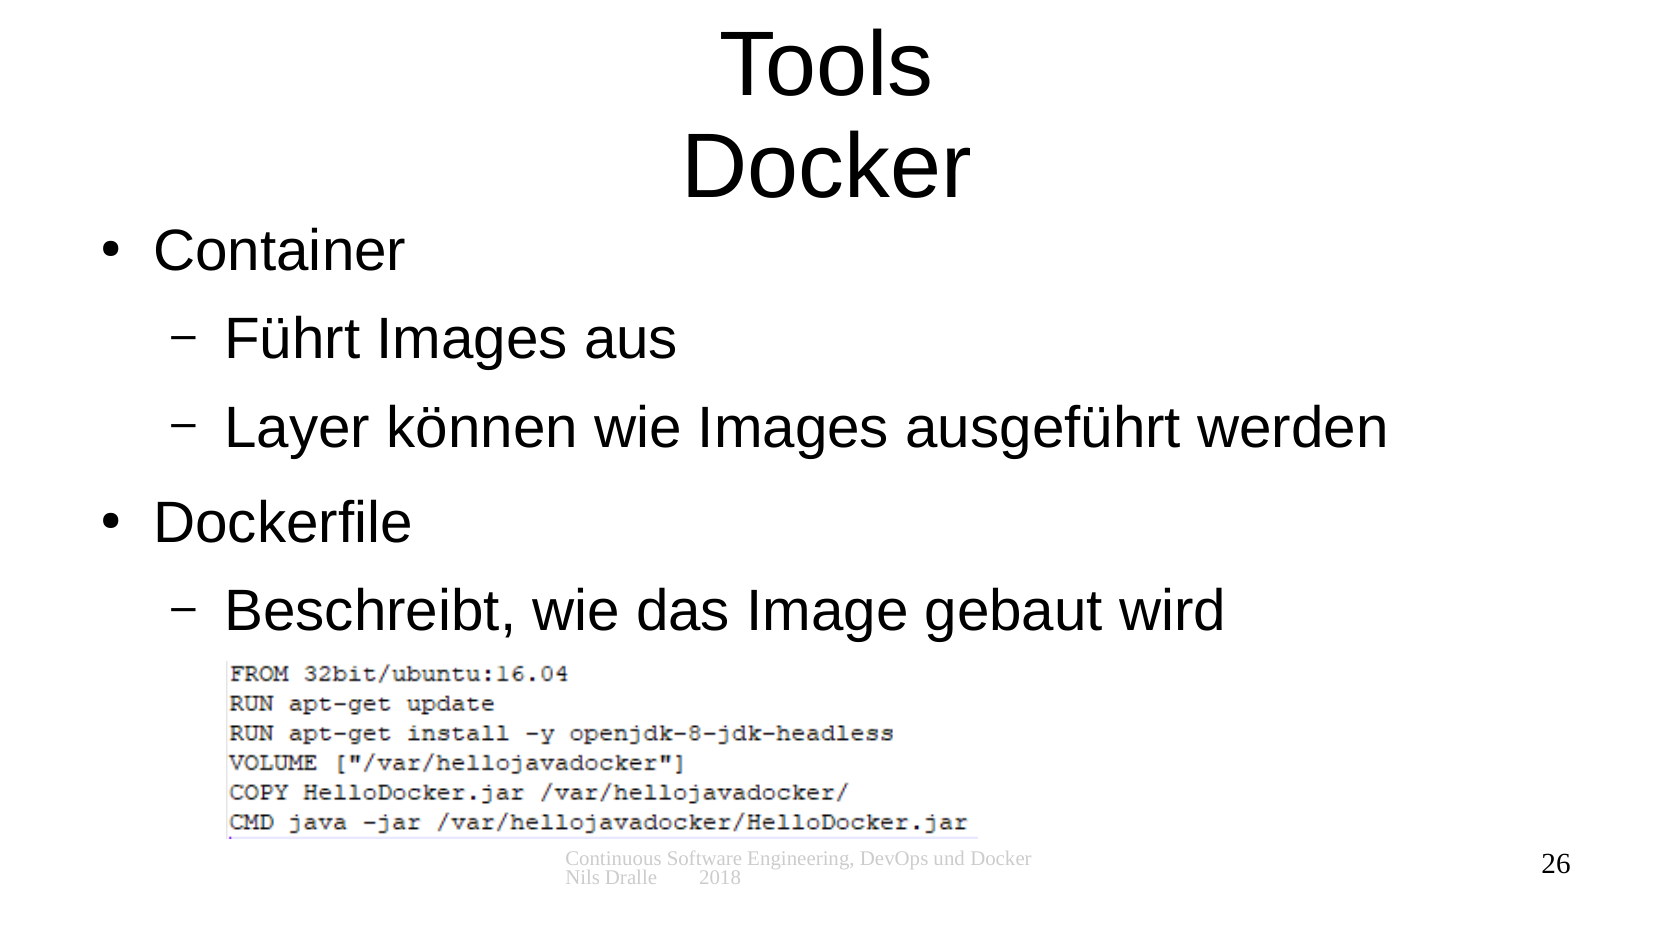

# Tools Docker
Container
Führt Images aus
Layer können wie Images ausgeführt werden
Dockerfile
Beschreibt, wie das Image gebaut wird
Continuous Software Engineering, DevOps und Docker Nils Dralle 2018
26